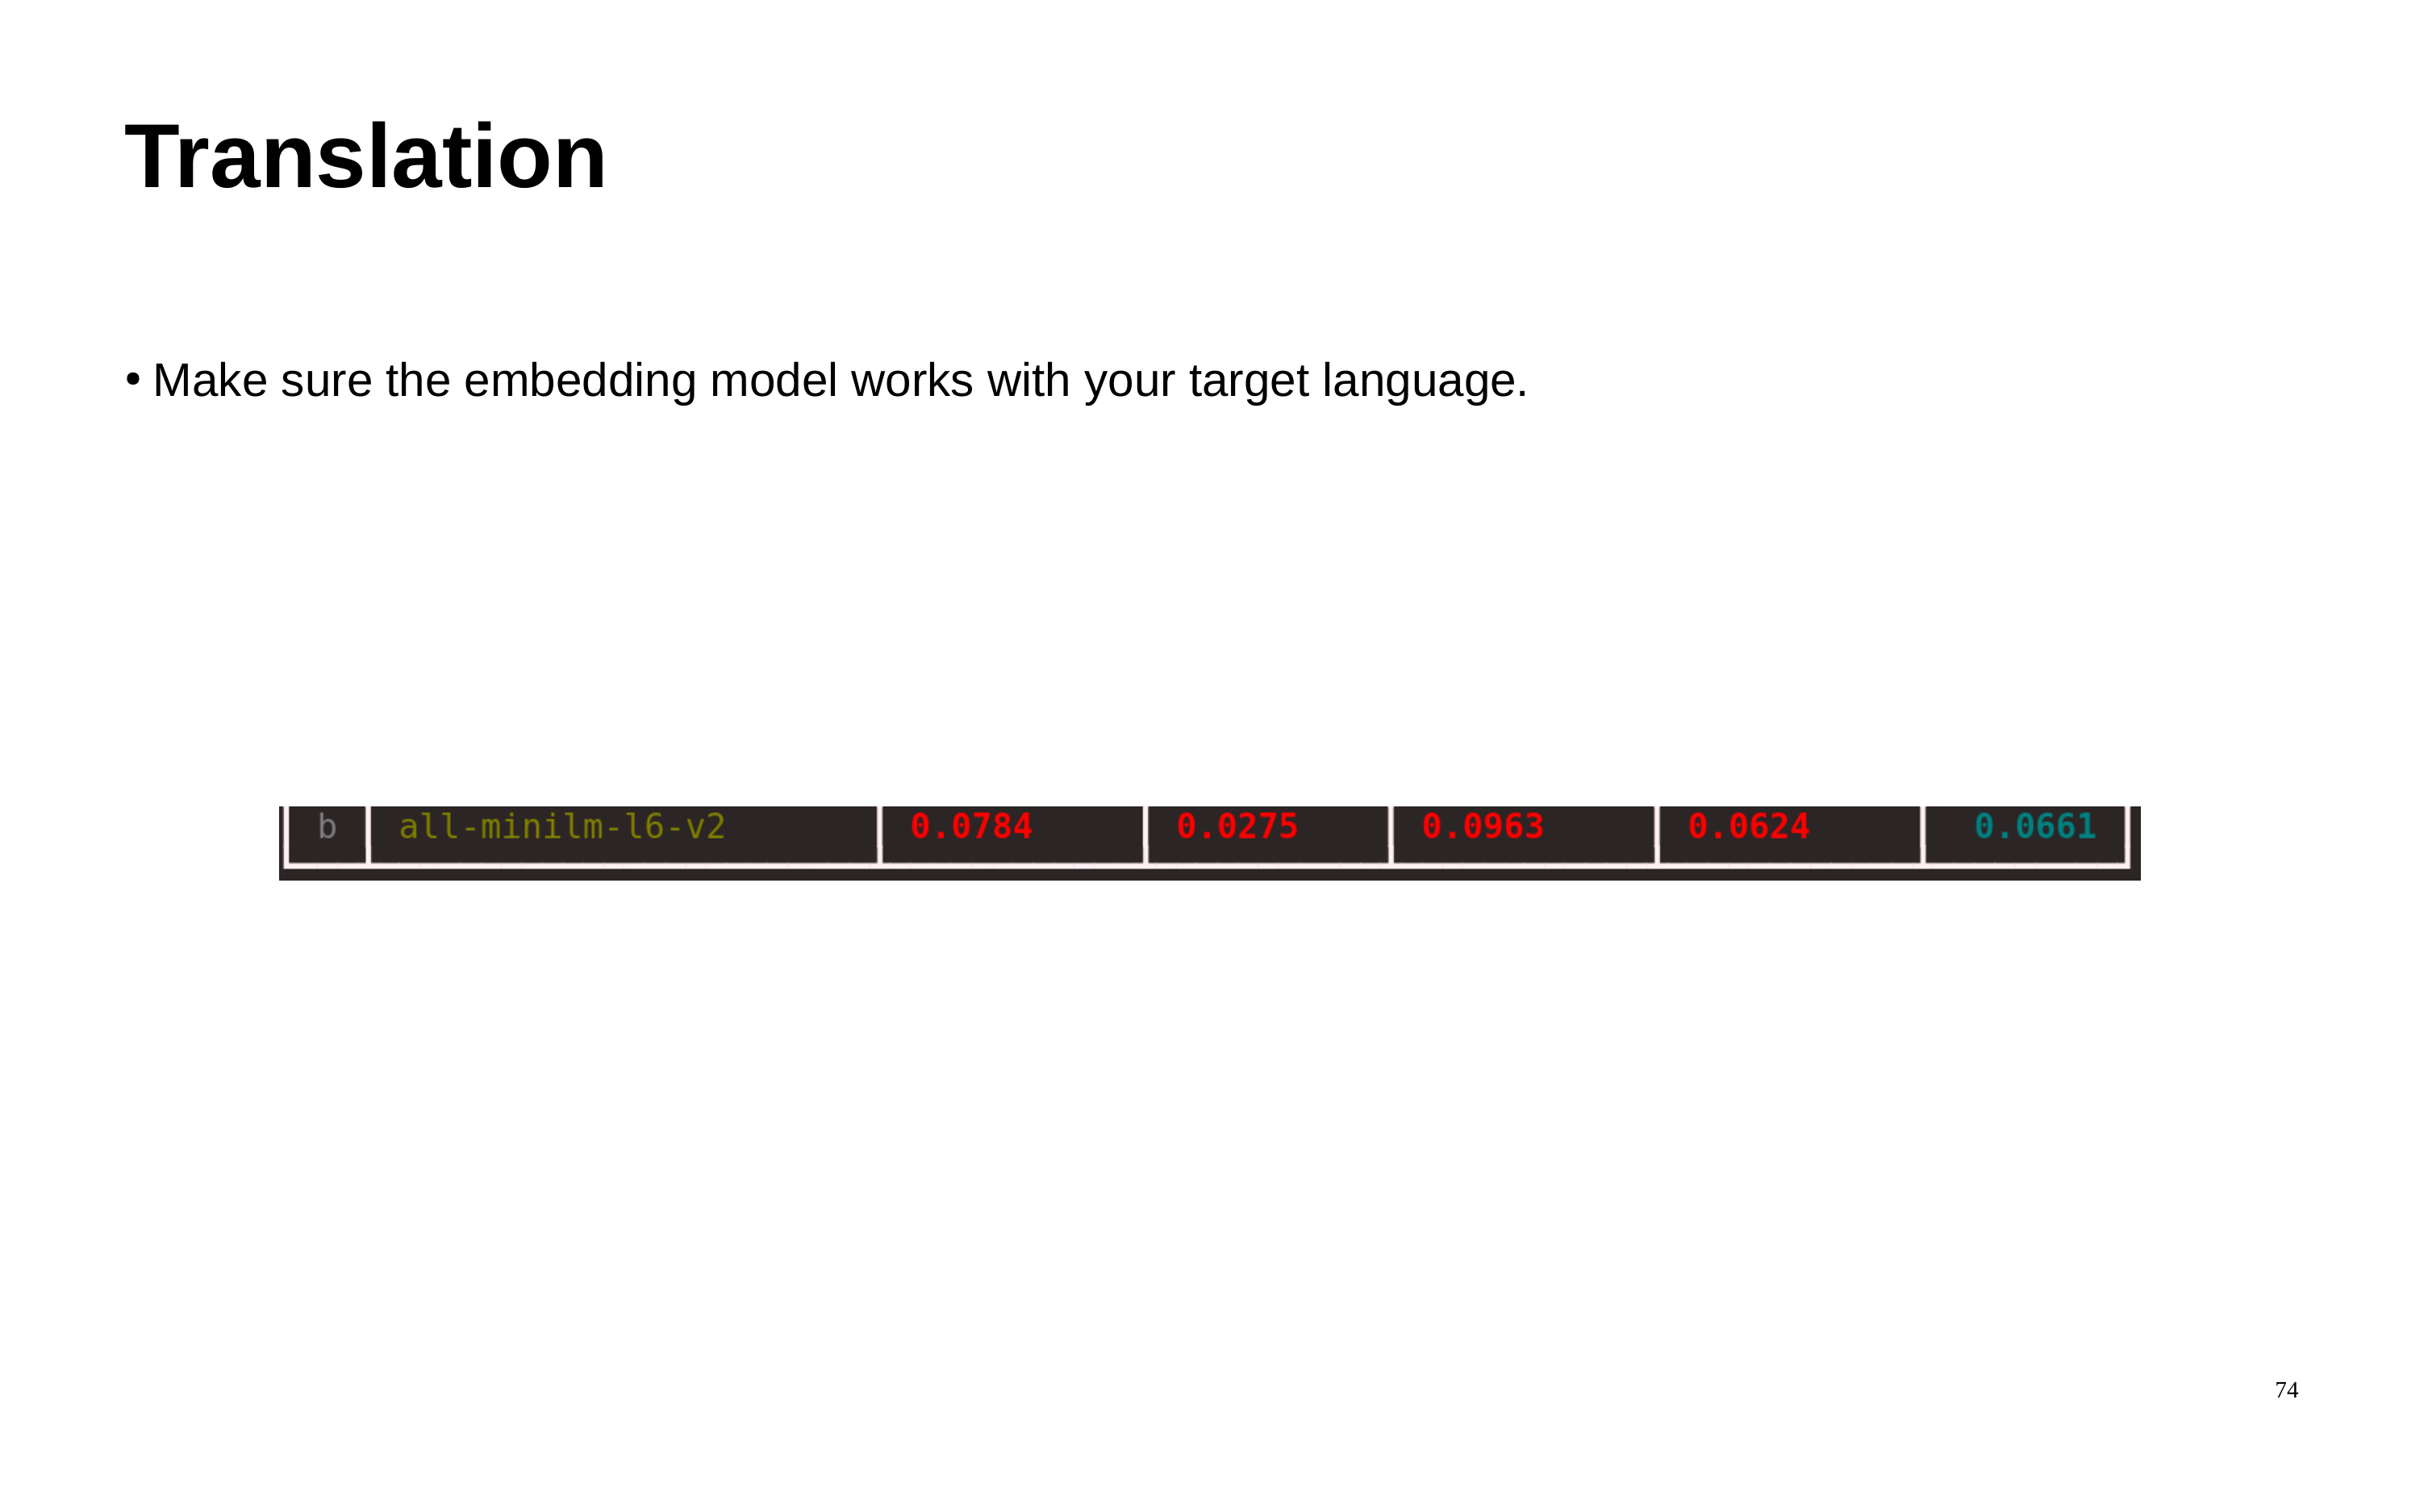

Translation
Make sure the embedding model works with your target language.
74